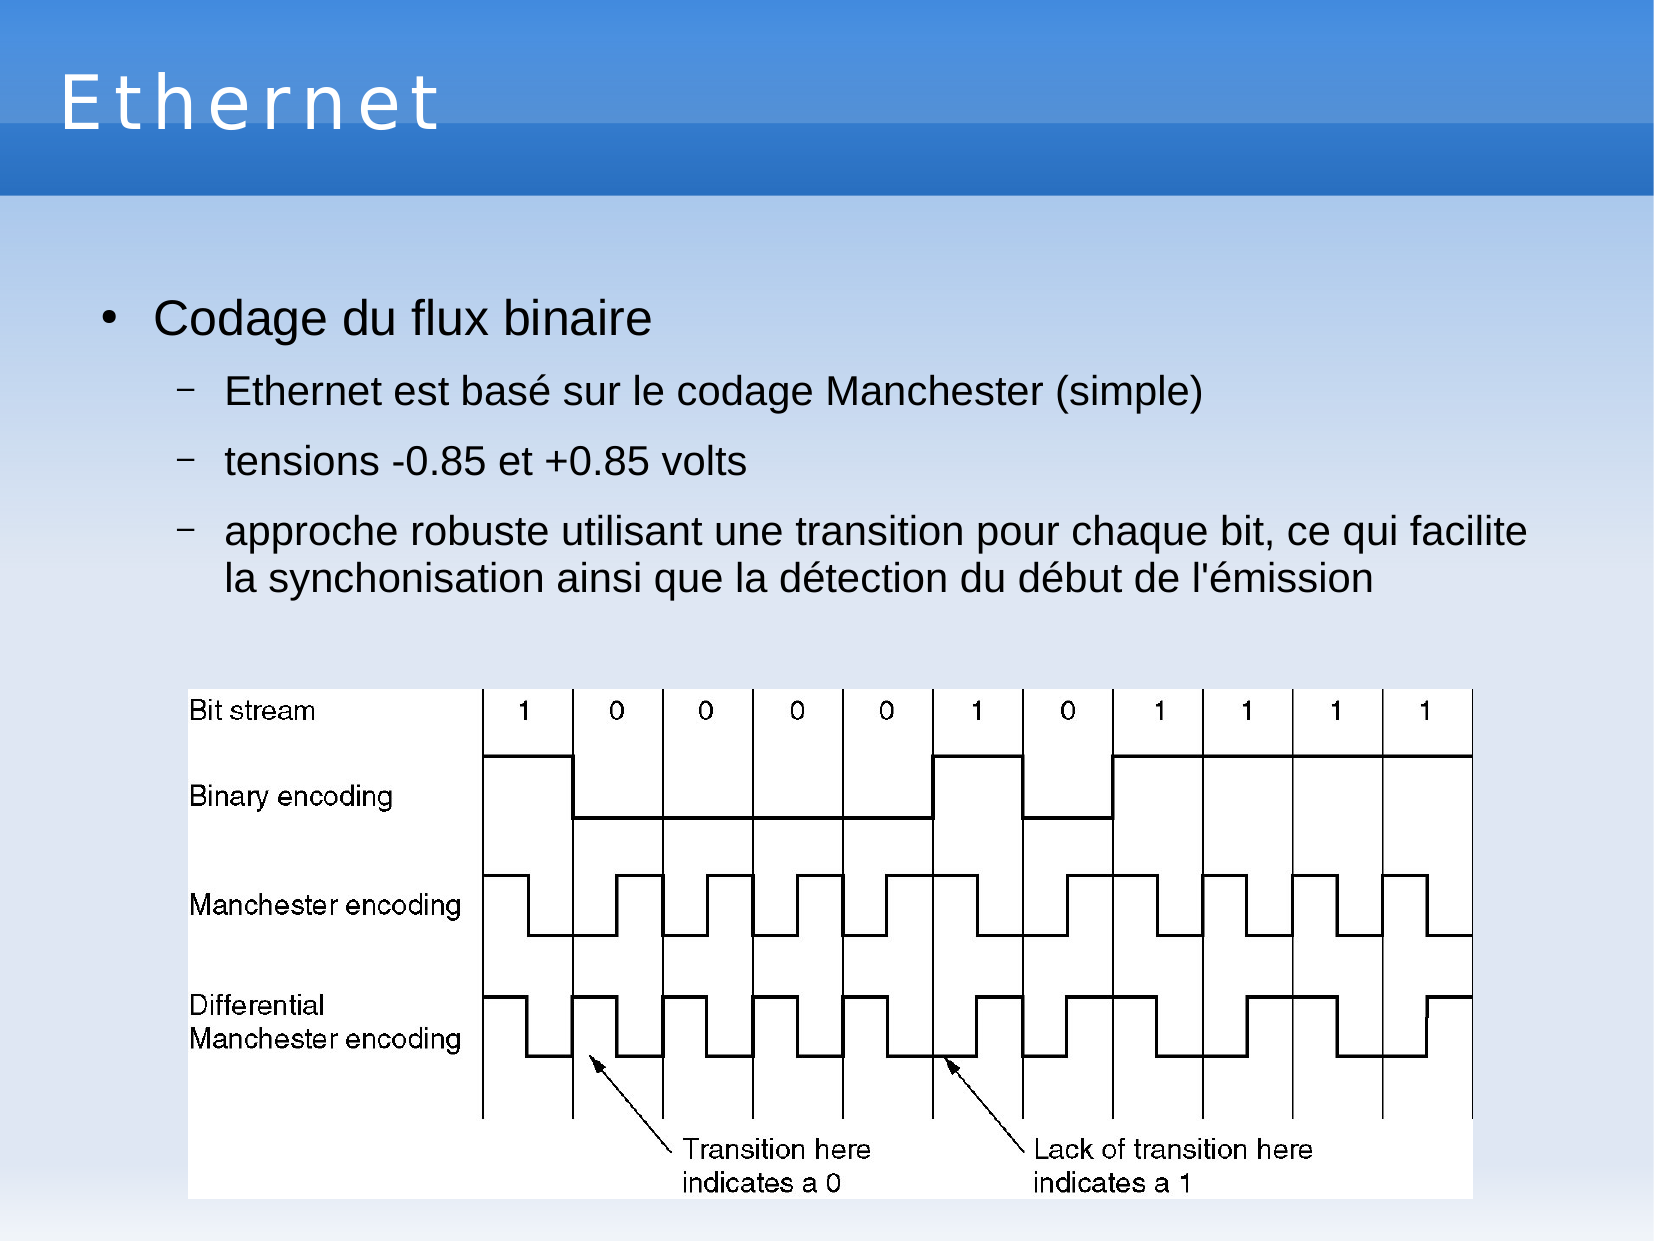

# Ethernet
Codage du flux binaire
Ethernet est basé sur le codage Manchester (simple)
tensions -0.85 et +0.85 volts
approche robuste utilisant une transition pour chaque bit, ce qui facilite la synchonisation ainsi que la détection du début de l'émission